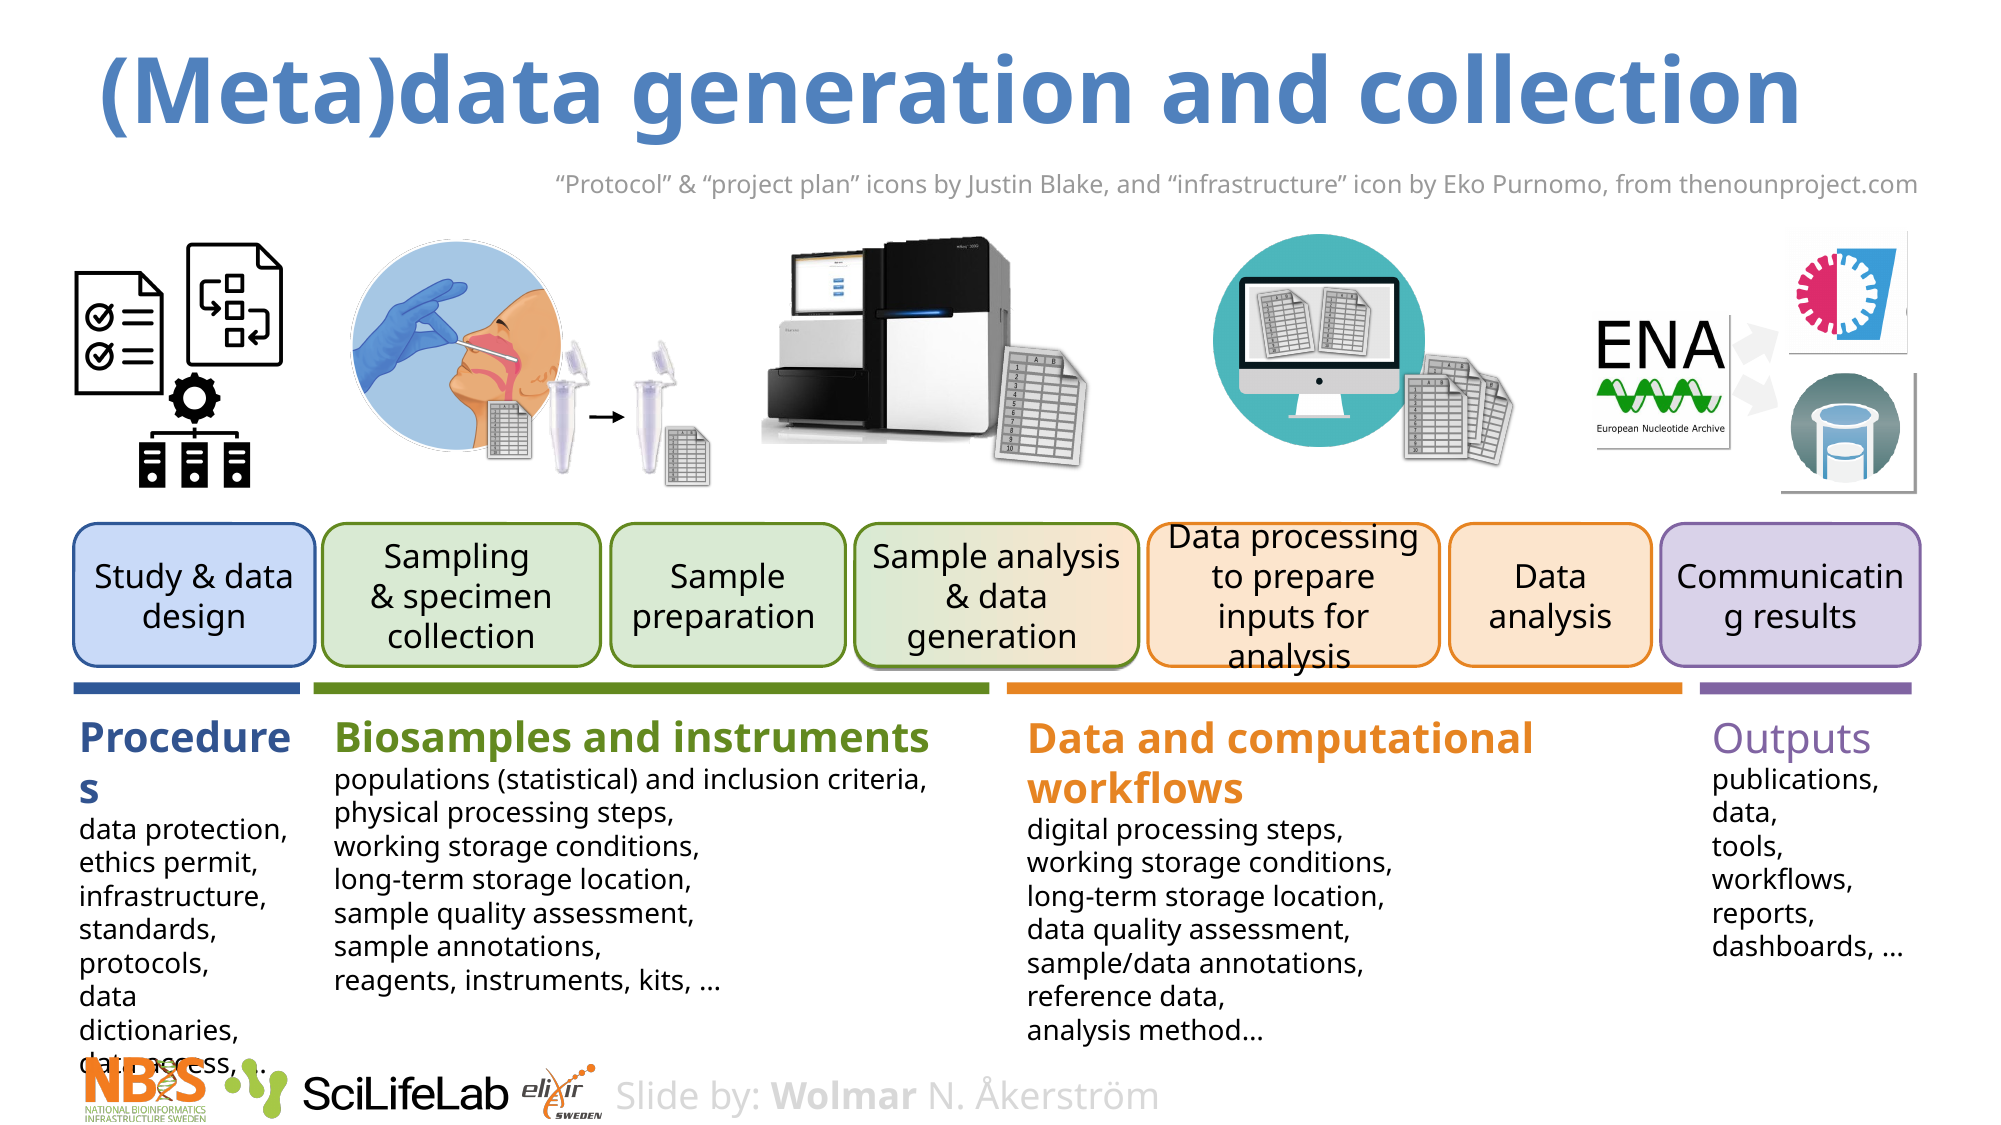

# (Meta)data generation and collection
“Protocol” & “project plan” icons by Justin Blake, and “infrastructure” icon by Eko Purnomo, from thenounproject.com
Study & data design
Sampling
& specimen collection
Sample preparation
Sample analysis & data generation
Data processing to prepare inputs for analysis
Data analysis
Communicating results
Procedures
data protection,
ethics permit,
infrastructure,
standards,
protocols,
data dictionaries,
data access, …
Biosamples and instruments
populations (statistical) and inclusion criteria,
physical processing steps,
working storage conditions,
long-term storage location,
sample quality assessment,
sample annotations,
reagents, instruments, kits, …
Data and computational workflows
digital processing steps,
working storage conditions,
long-term storage location,
data quality assessment,
sample/data annotations,
reference data,
analysis method…
Outputs
publications,
data,
tools,
workflows,
reports,
dashboards, …
Slide by: Wolmar N. Åkerström